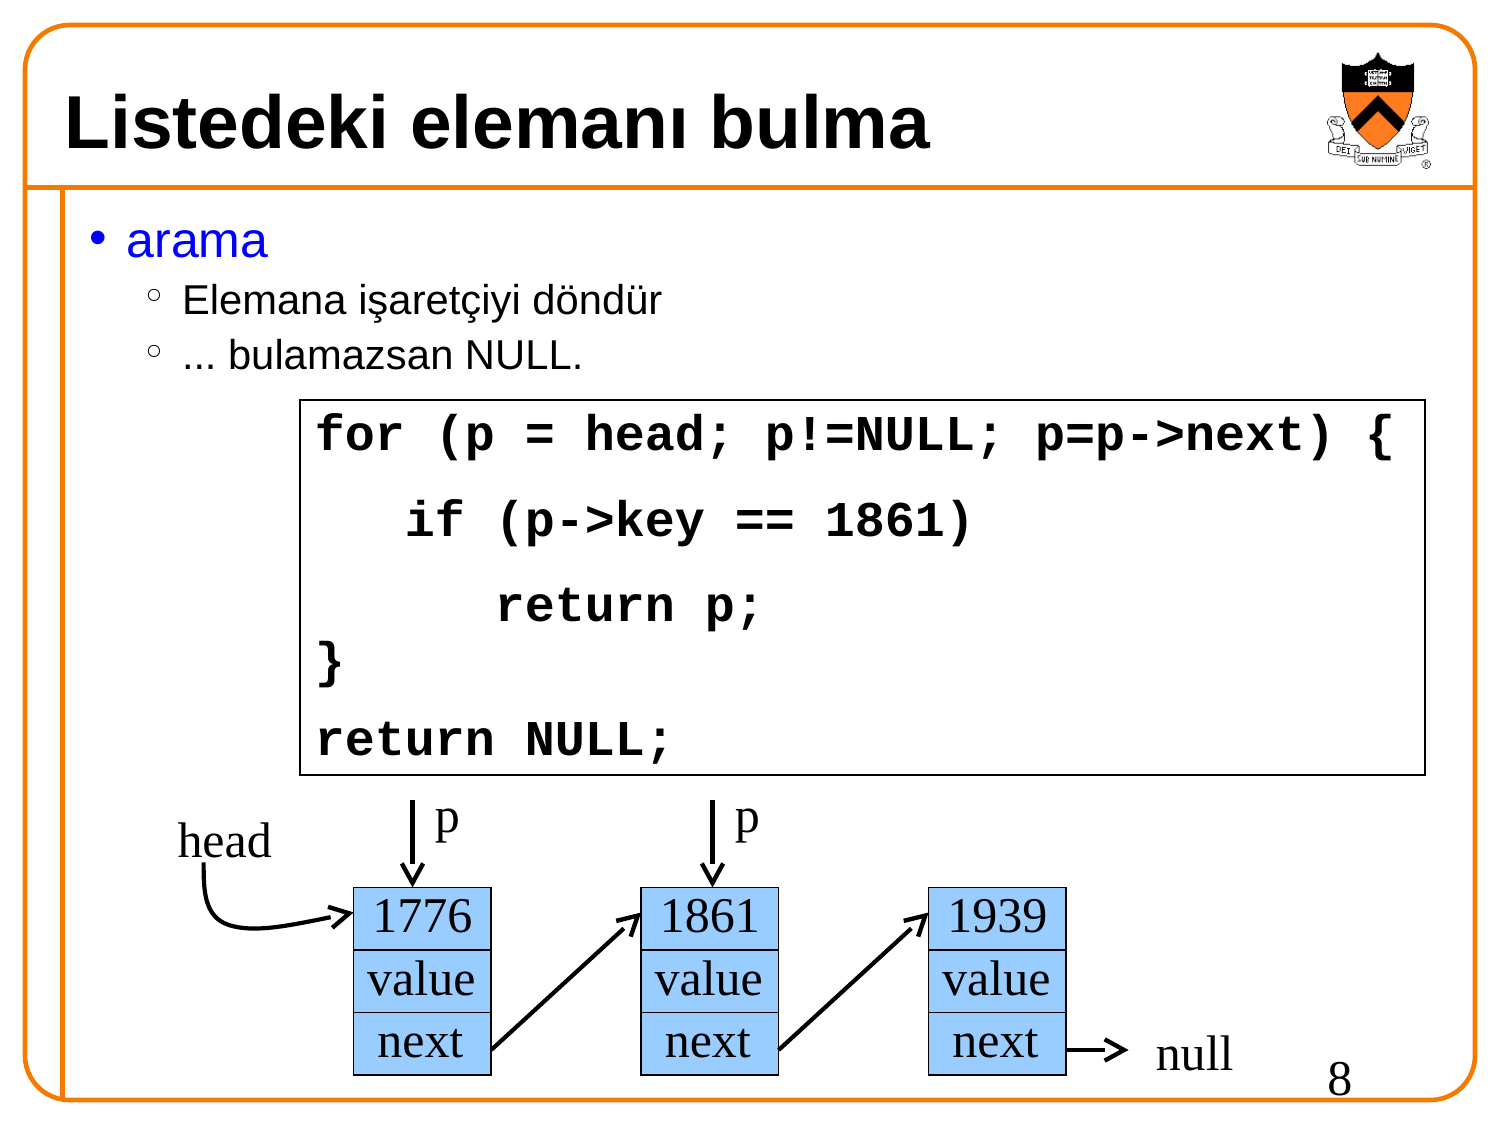

# Listedeki elemanı bulma
arama
Elemana işaretçiyi döndür
... bulamazsan NULL.
for (p = head; p!=NULL; p=p->next) {
 if (p->key == 1861)
 return p;
}
return NULL;
p
p
head
1776
1861
1939
value
value
value
next
next
next
null
8